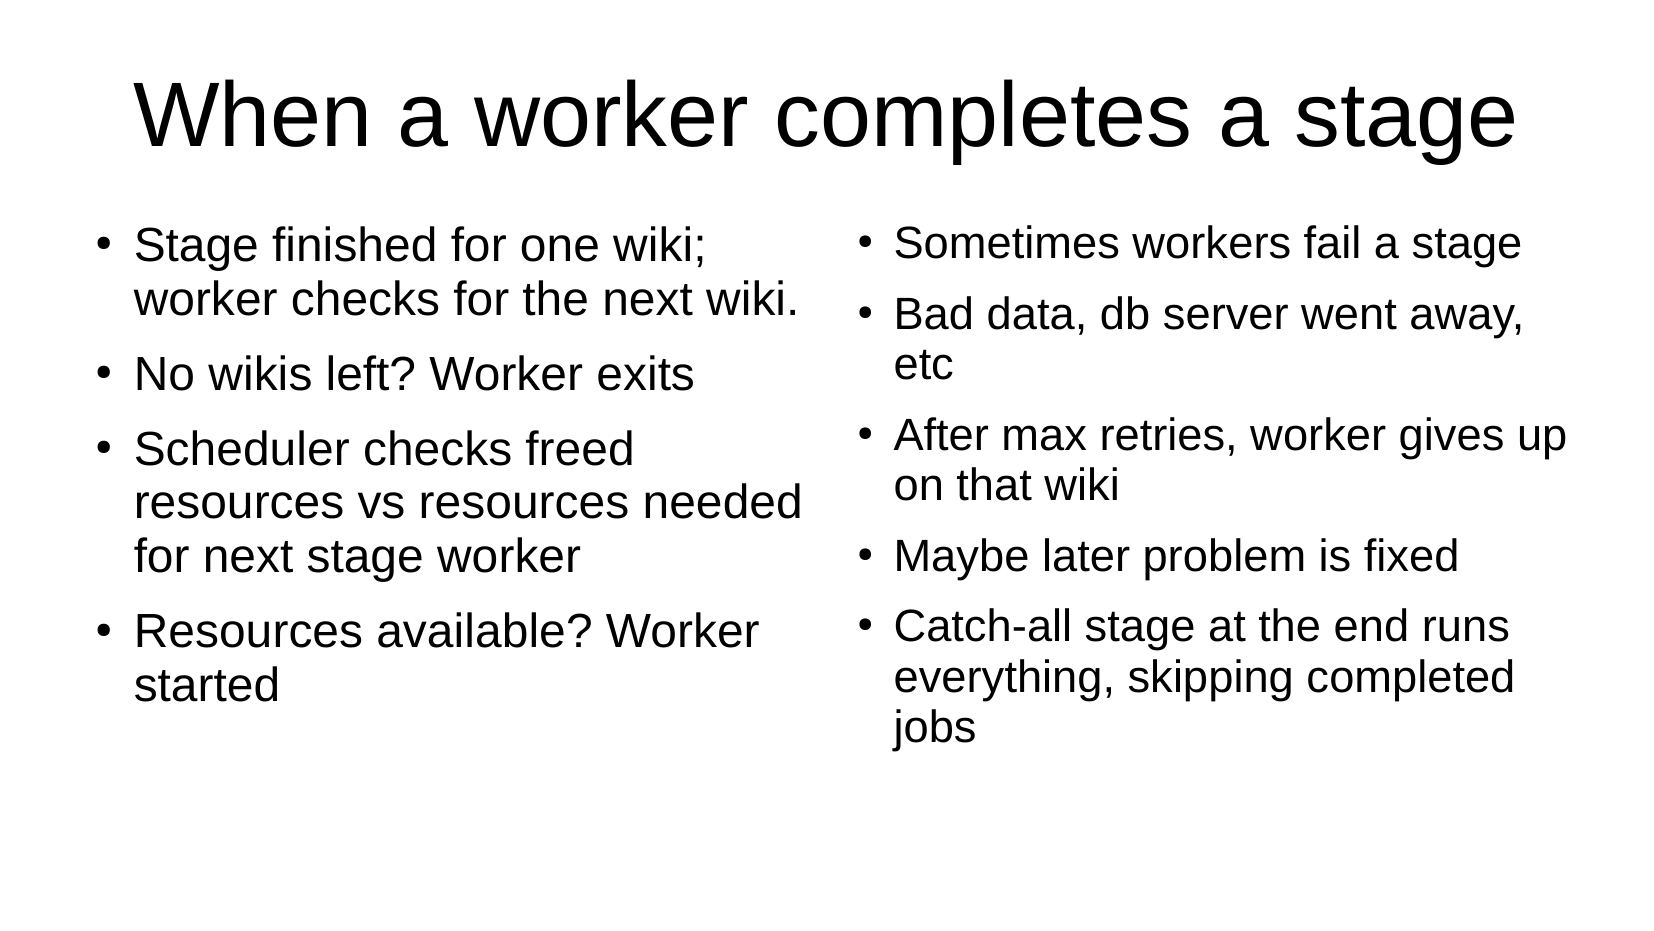

# When a worker completes a stage
Stage finished for one wiki; worker checks for the next wiki.
No wikis left? Worker exits
Scheduler checks freed resources vs resources needed for next stage worker
Resources available? Worker started
Sometimes workers fail a stage
Bad data, db server went away, etc
After max retries, worker gives up on that wiki
Maybe later problem is fixed
Catch-all stage at the end runs everything, skipping completed jobs